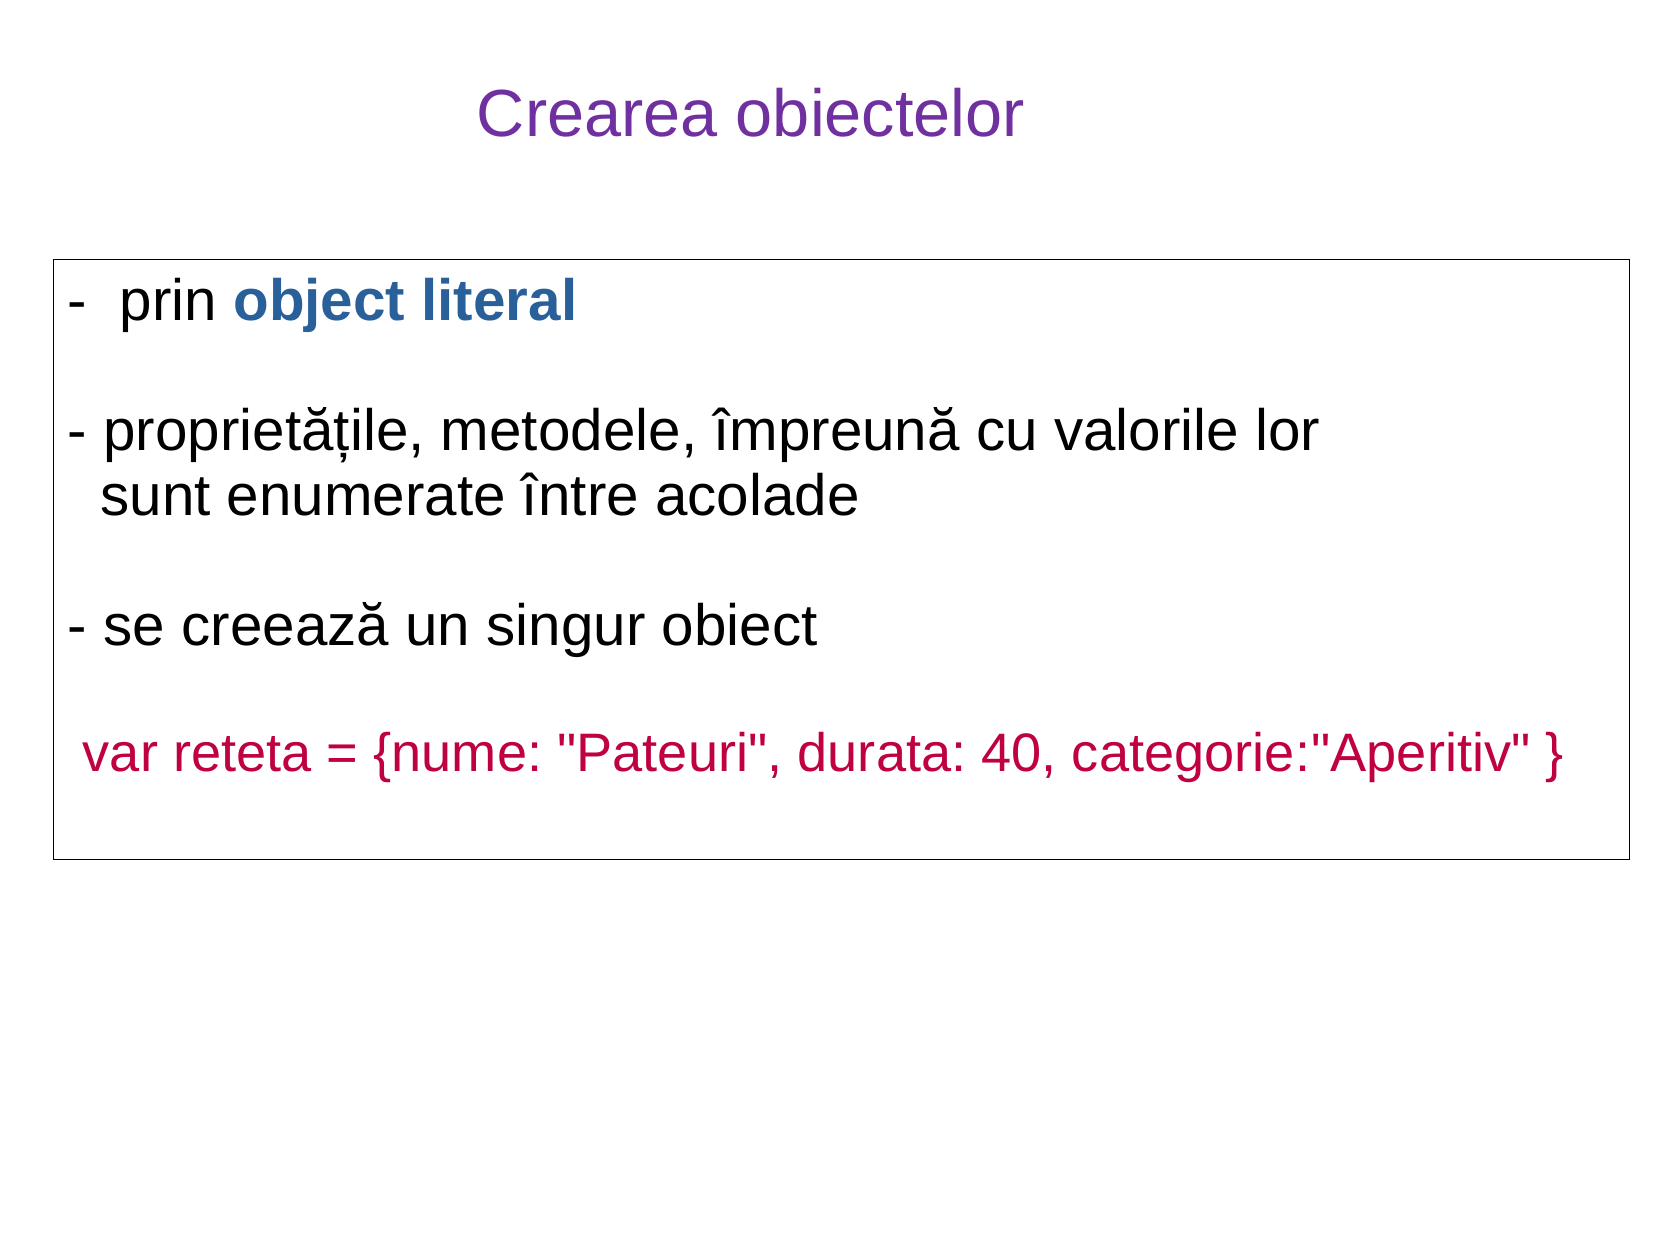

Crearea obiectelor
- prin object literal
- proprietățile, metodele, împreună cu valorile lor
 sunt enumerate între acolade
- se creează un singur obiect
 var reteta = {nume: "Pateuri", durata: 40, categorie:"Aperitiv" }